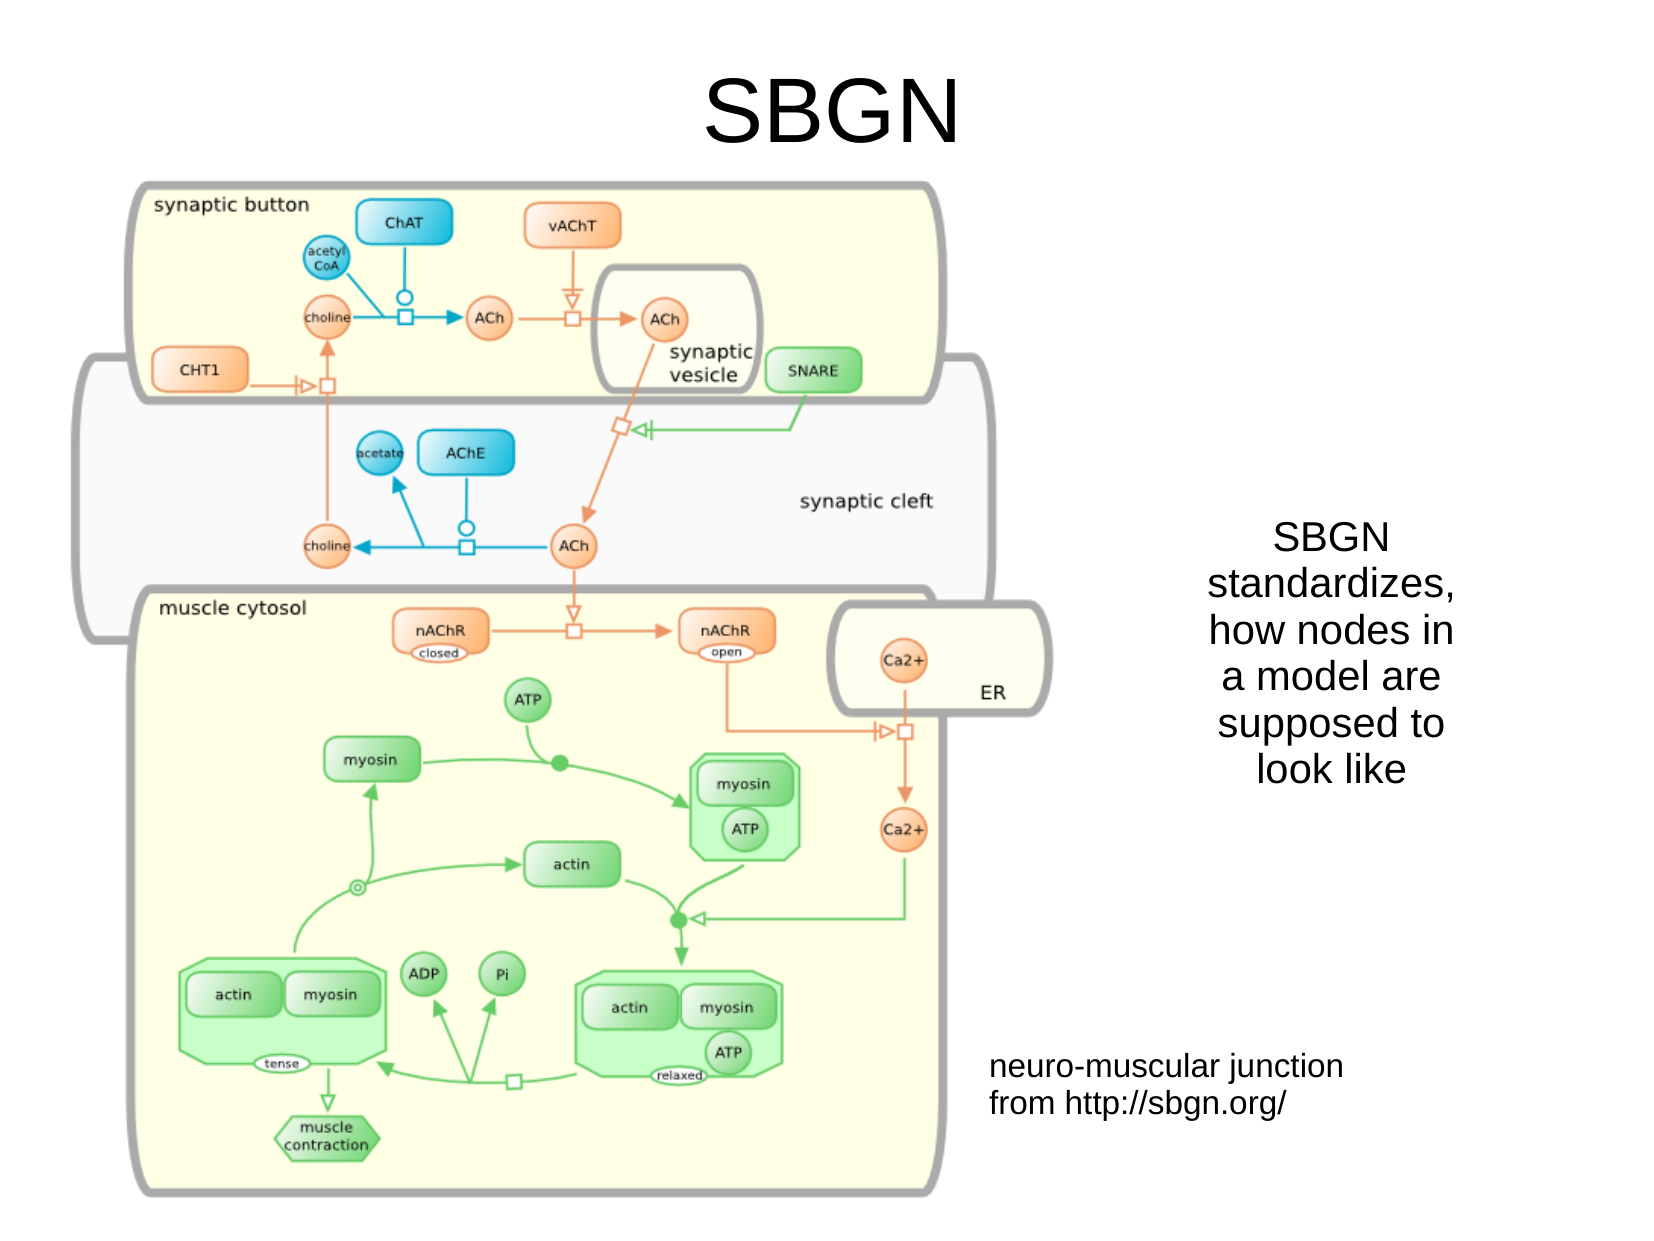

# SBGN
SBGN
standardizes,
how nodes in
a model are
supposed to
look like
neuro-muscular junction
from http://sbgn.org/